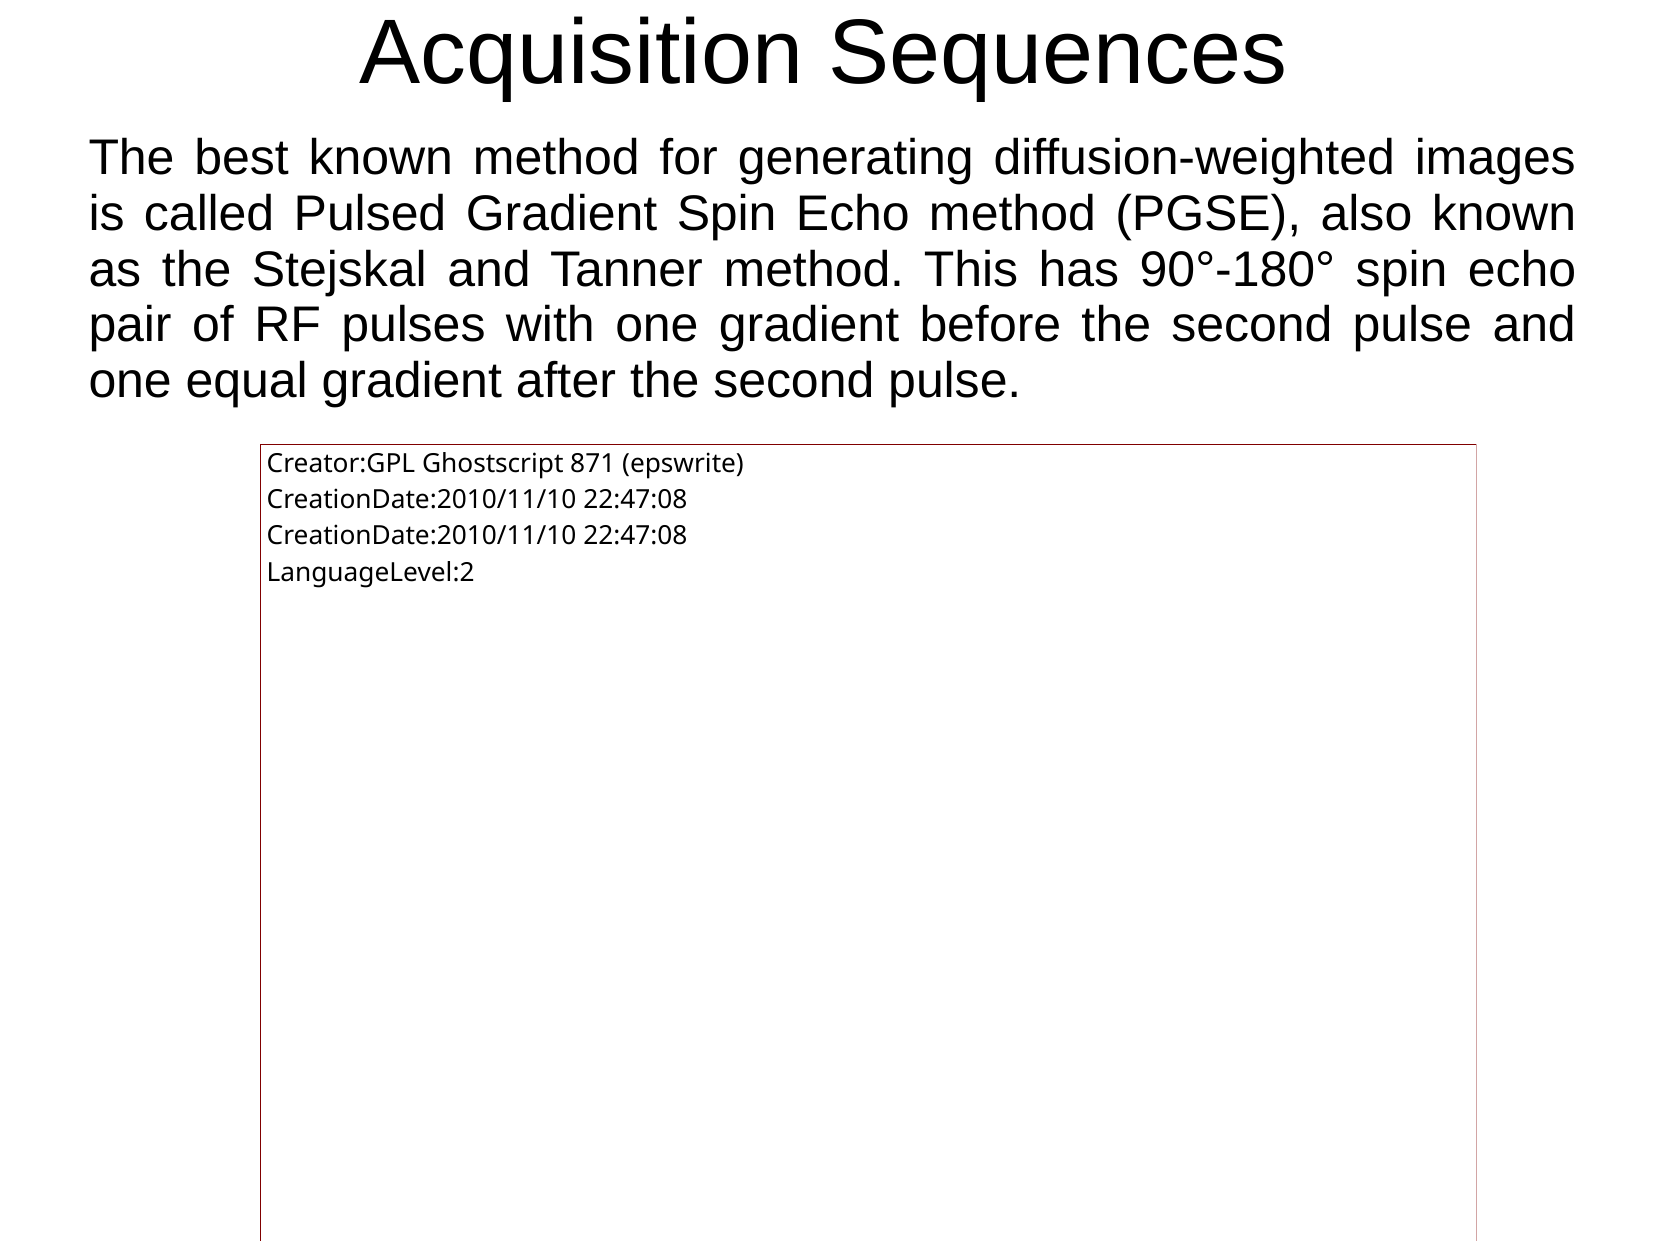

# Acquisition Sequences
The best known method for generating diffusion-weighted images is called Pulsed Gradient Spin Echo method (PGSE), also known as the Stejskal and Tanner method. This has 90°-180° spin echo pair of RF pulses with one gradient before the second pulse and one equal gradient after the second pulse.